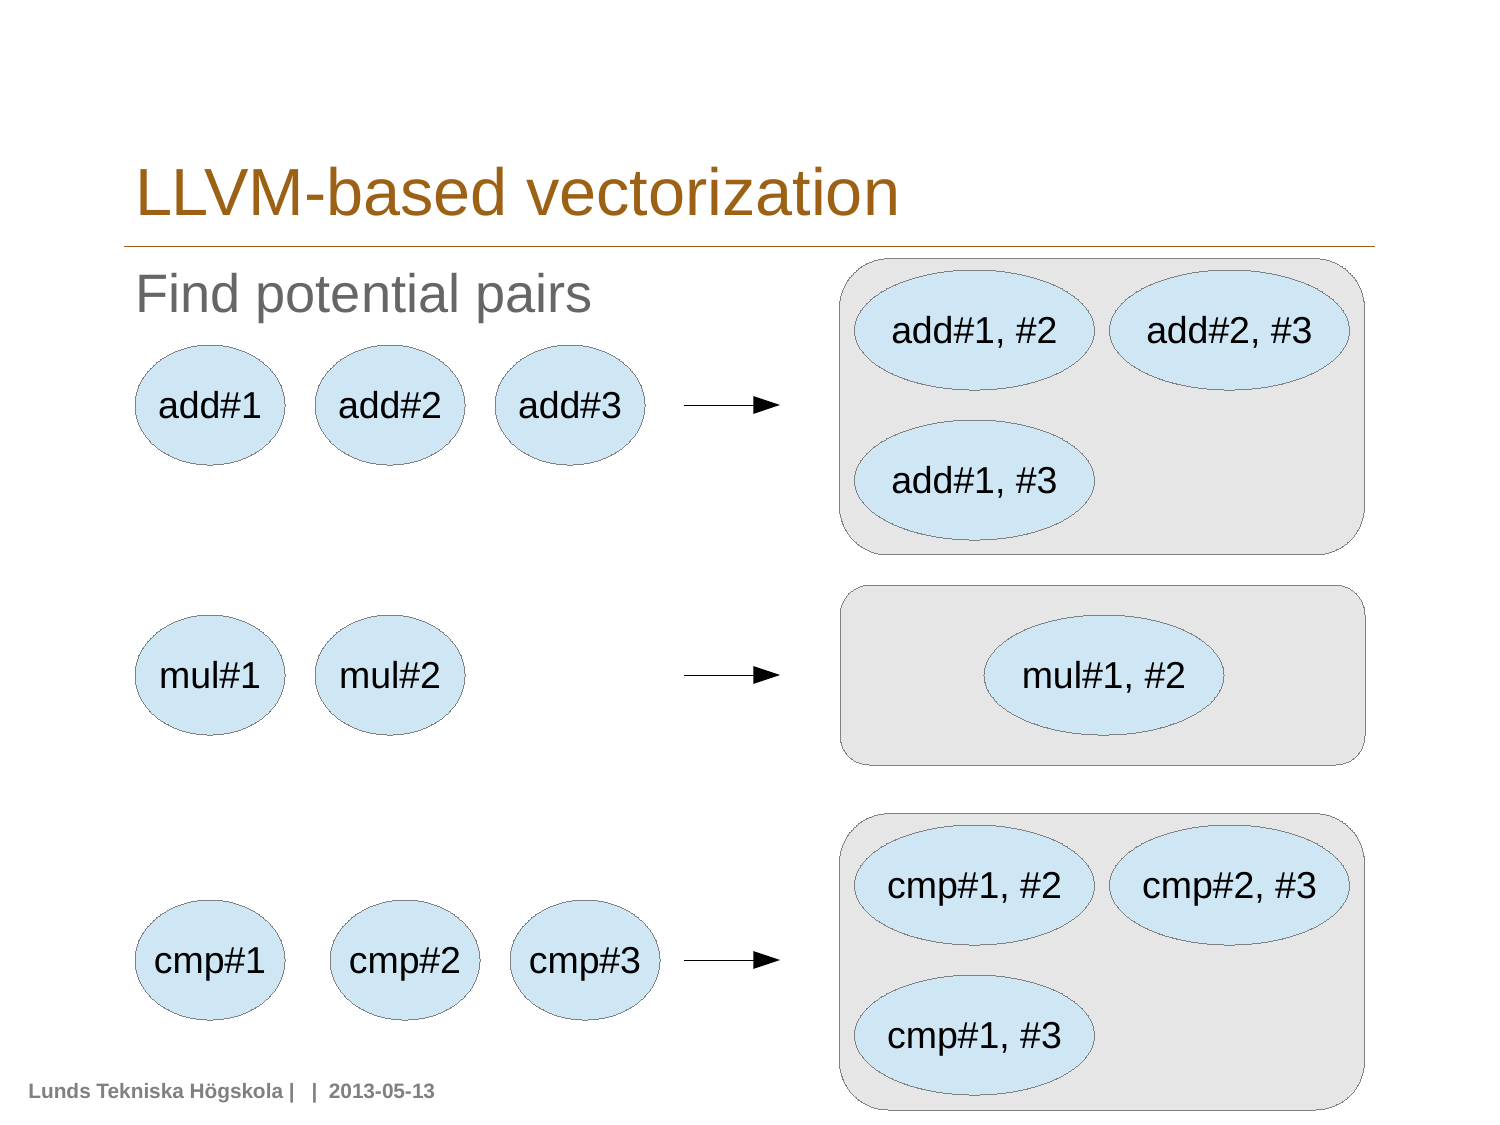

# LLVM-based vectorization
Find potential pairs
add#1, #2
add#2, #3
add#1
add#2
add#3
add#1, #3
mul#1
mul#2
mul#1, #2
cmp#1, #2
cmp#2, #3
cmp#1
cmp#2
cmp#3
cmp#1, #3